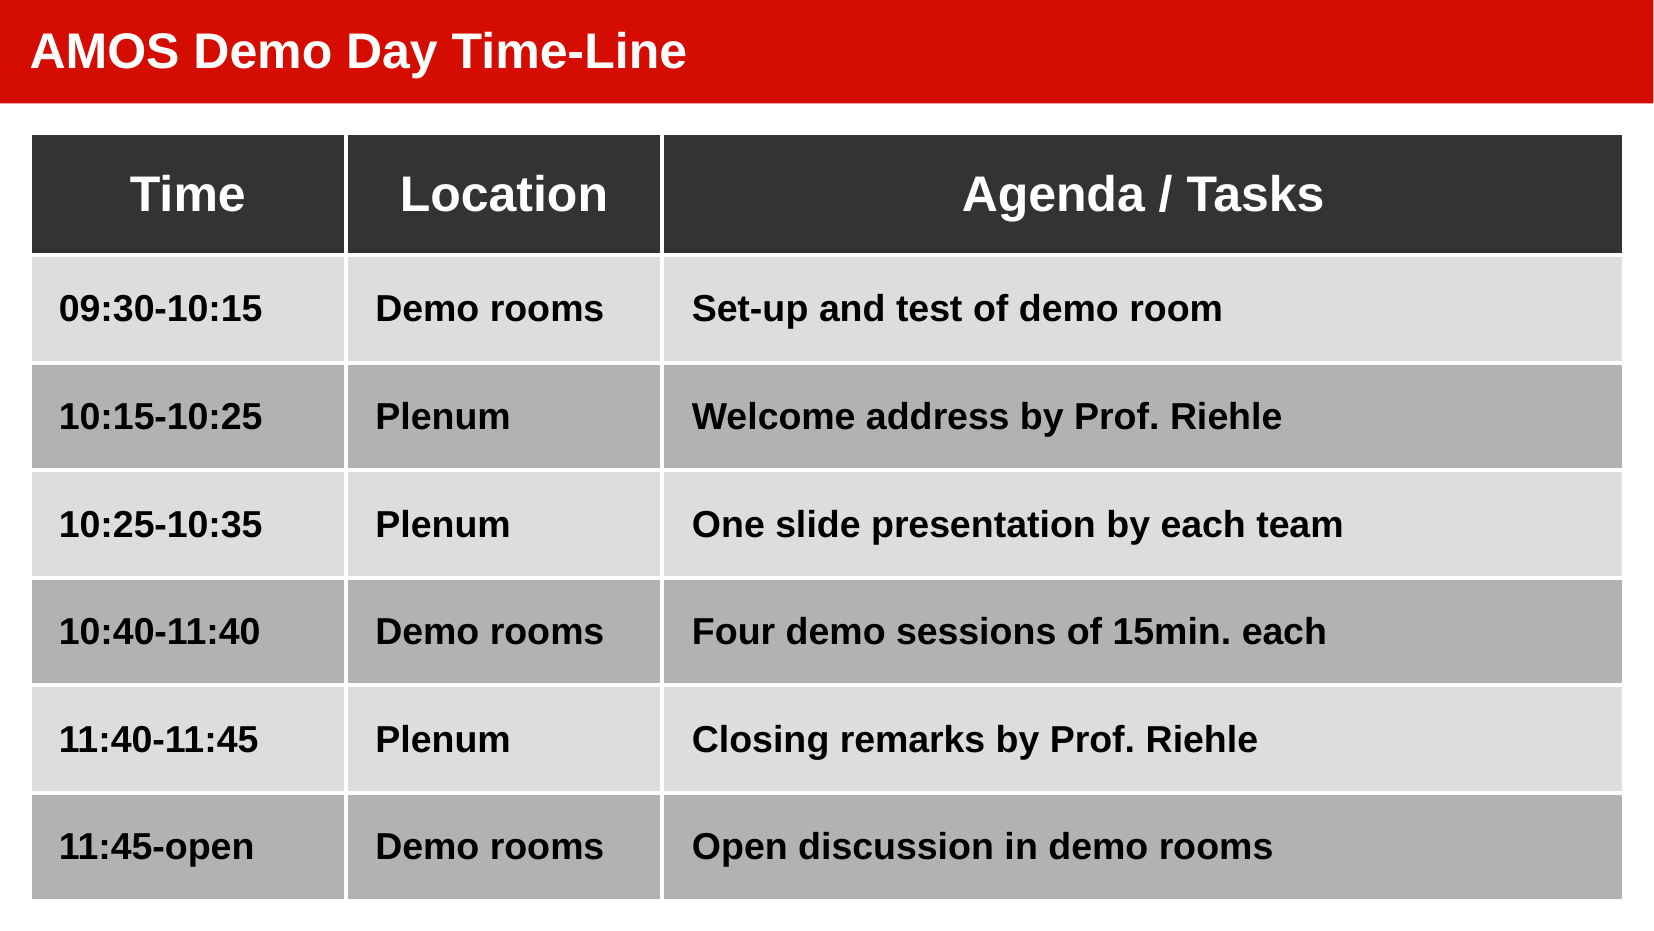

# AMOS Demo Day Time-Line
| Time | Location | Agenda / Tasks |
| --- | --- | --- |
| 09:30-10:15 | Demo rooms | Set-up and test of demo room |
| 10:15-10:25 | Plenum | Welcome address by Prof. Riehle |
| 10:25-10:35 | Plenum | One slide presentation by each team |
| 10:40-11:40 | Demo rooms | Four demo sessions of 15min. each |
| 11:40-11:45 | Plenum | Closing remarks by Prof. Riehle |
| 11:45-open | Demo rooms | Open discussion in demo rooms |
The AMOS Project
3
© 2021 Dirk Riehle - Some Rights Reserved